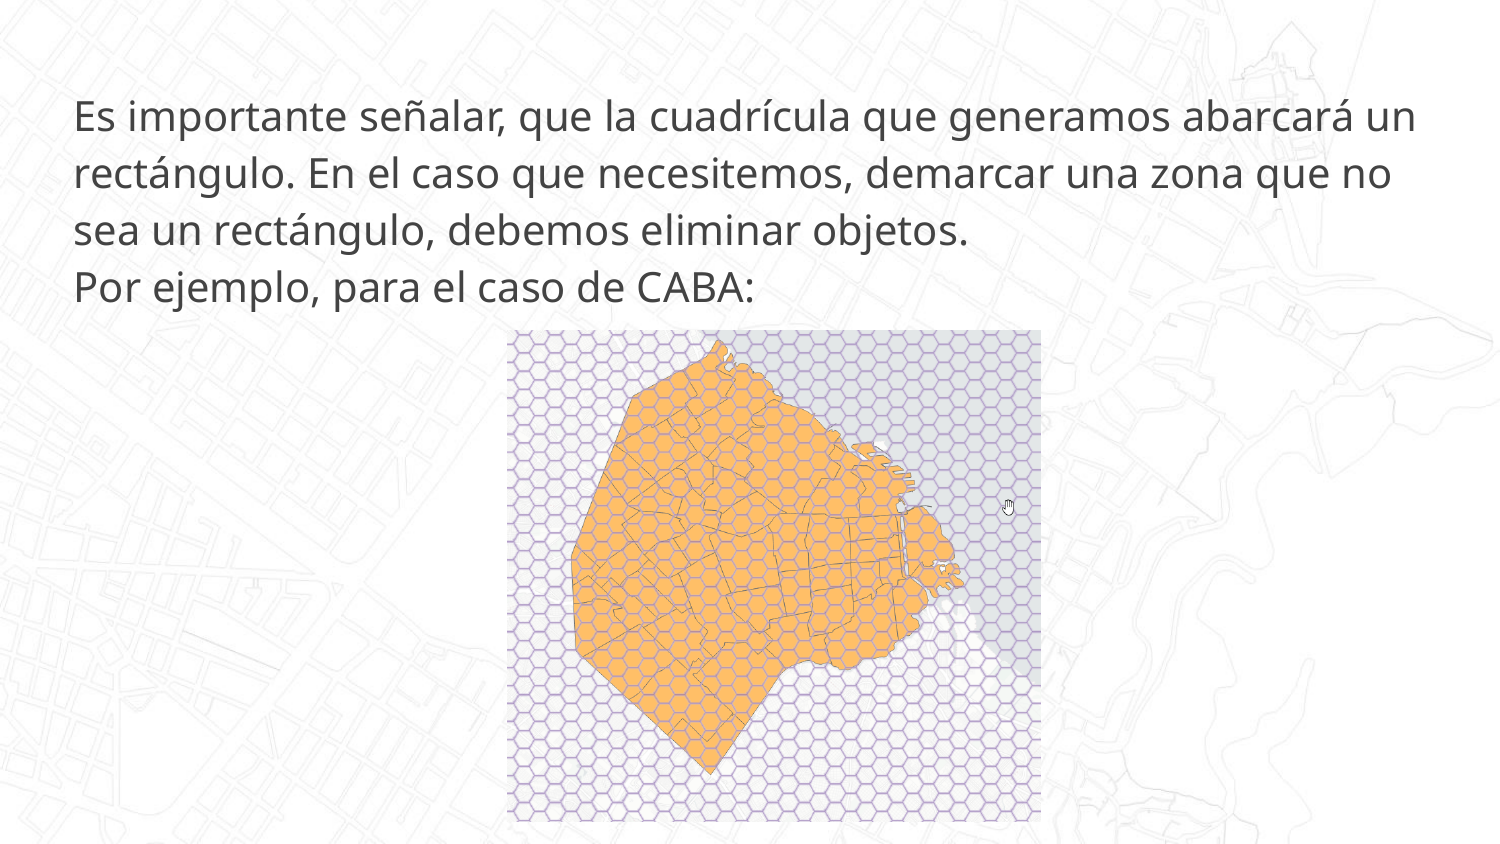

Es importante señalar, que la cuadrícula que generamos abarcará un rectángulo. En el caso que necesitemos, demarcar una zona que no sea un rectángulo, debemos eliminar objetos.
Por ejemplo, para el caso de CABA: